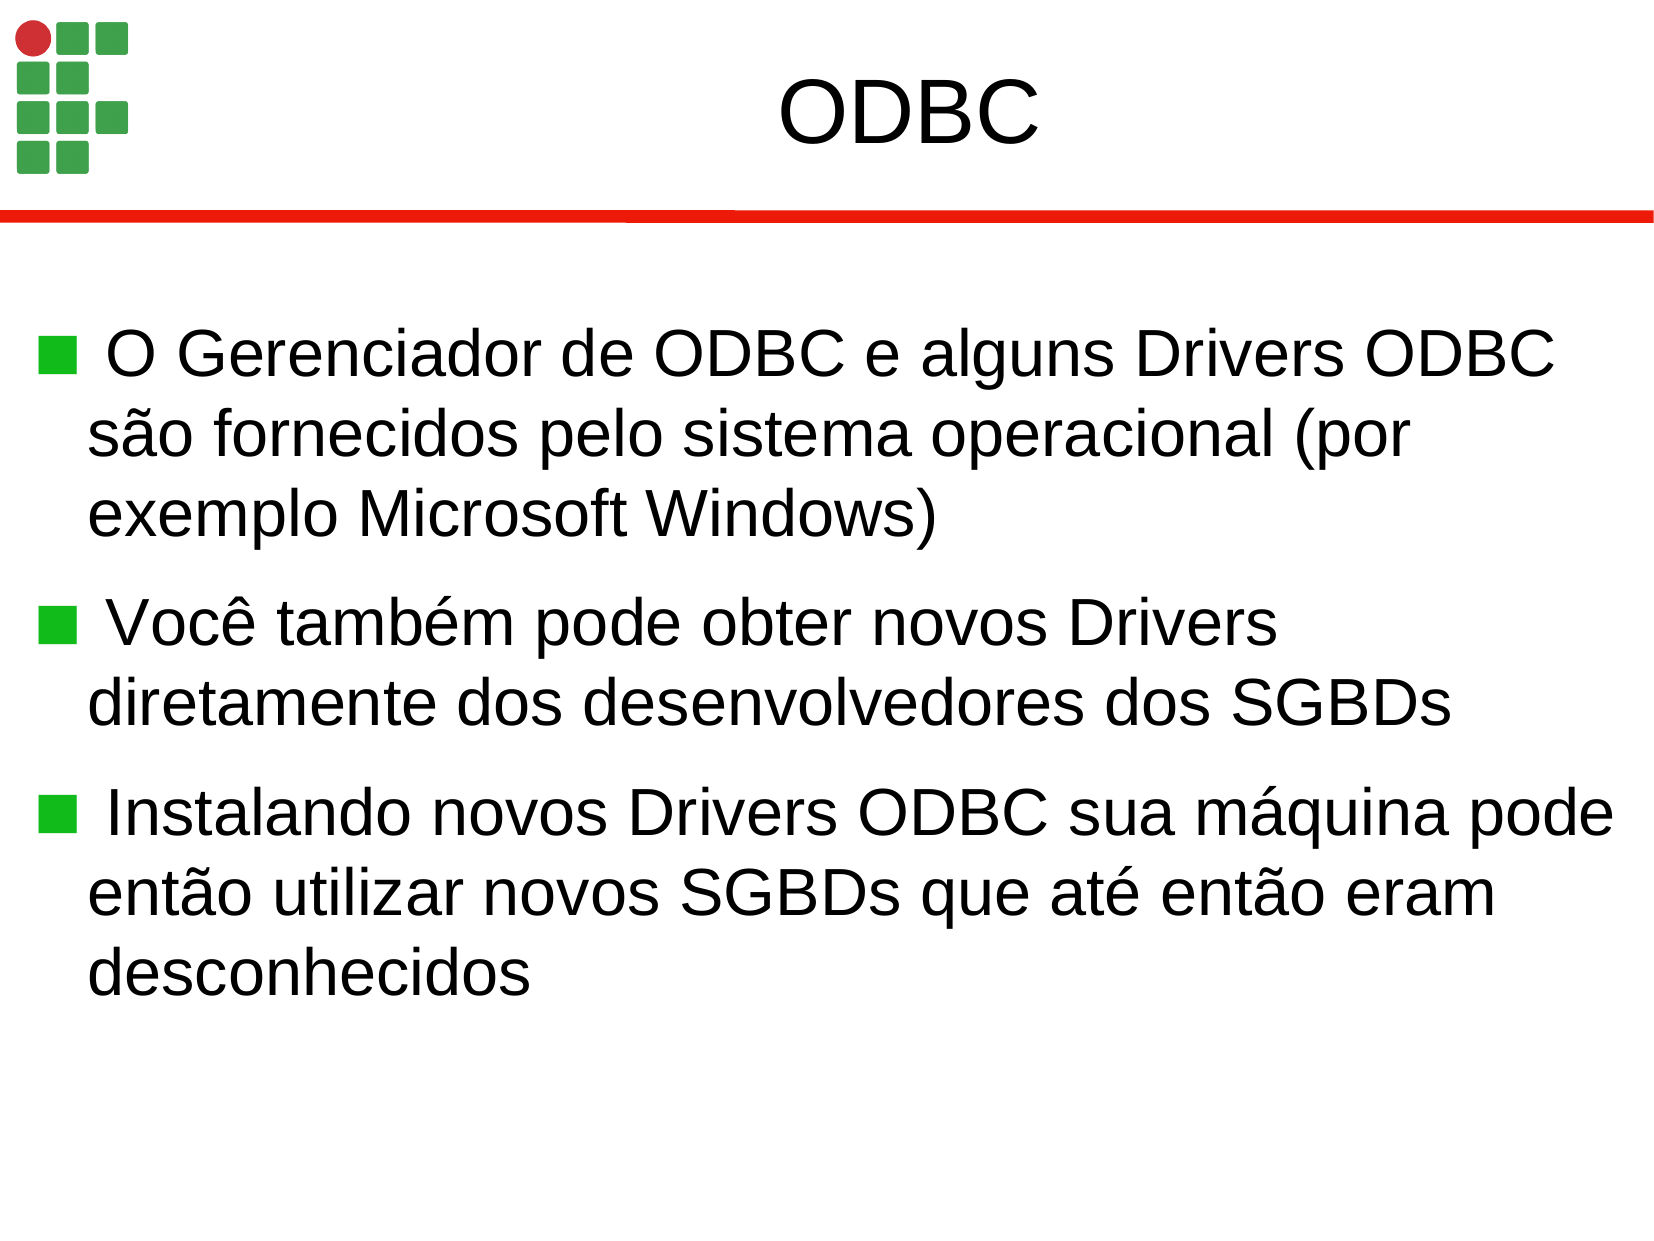

ODBC
# O Gerenciador de ODBC e alguns Drivers ODBC são fornecidos pelo sistema operacional (por exemplo Microsoft Windows)
 Você também pode obter novos Drivers diretamente dos desenvolvedores dos SGBDs
 Instalando novos Drivers ODBC sua máquina pode então utilizar novos SGBDs que até então eram desconhecidos